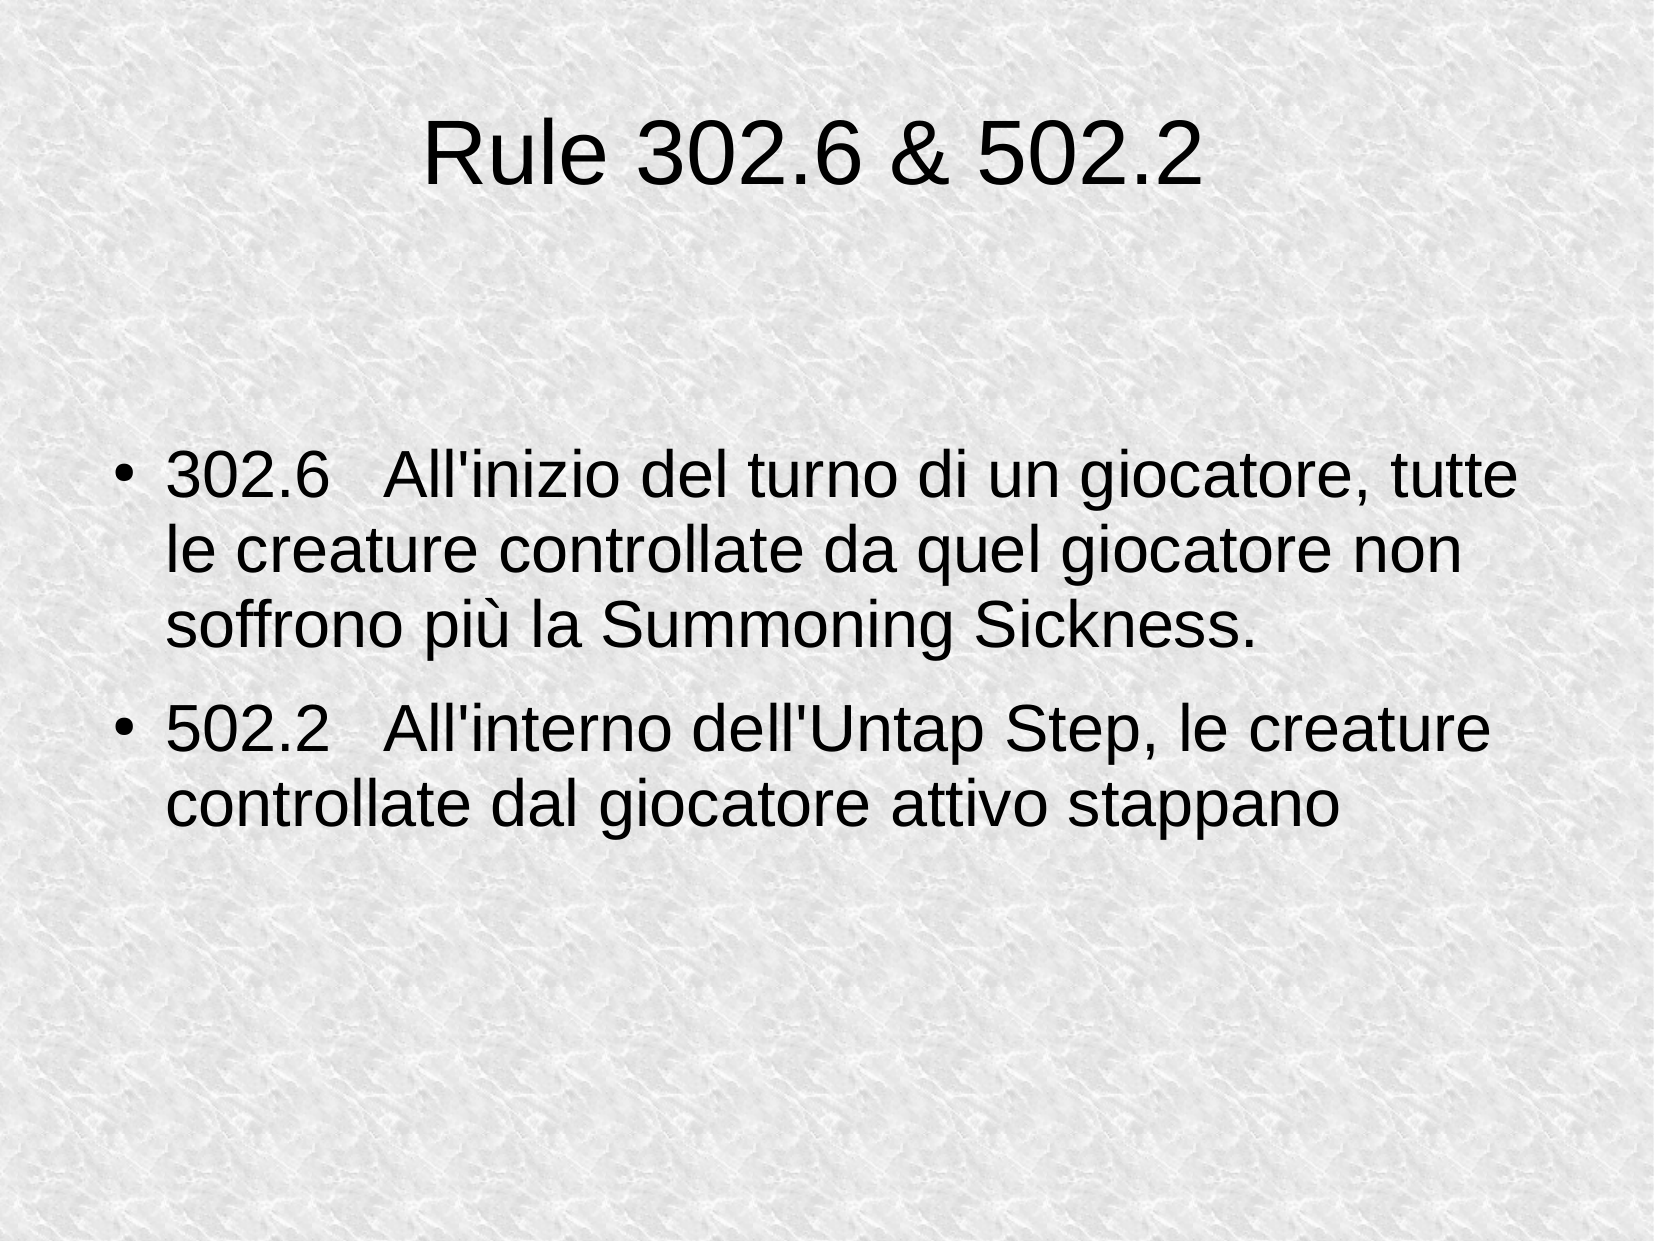

# Rule 302.6 & 502.2
302.6 All'inizio del turno di un giocatore, tutte le creature controllate da quel giocatore non soffrono più la Summoning Sickness.
502.2 All'interno dell'Untap Step, le creature controllate dal giocatore attivo stappano